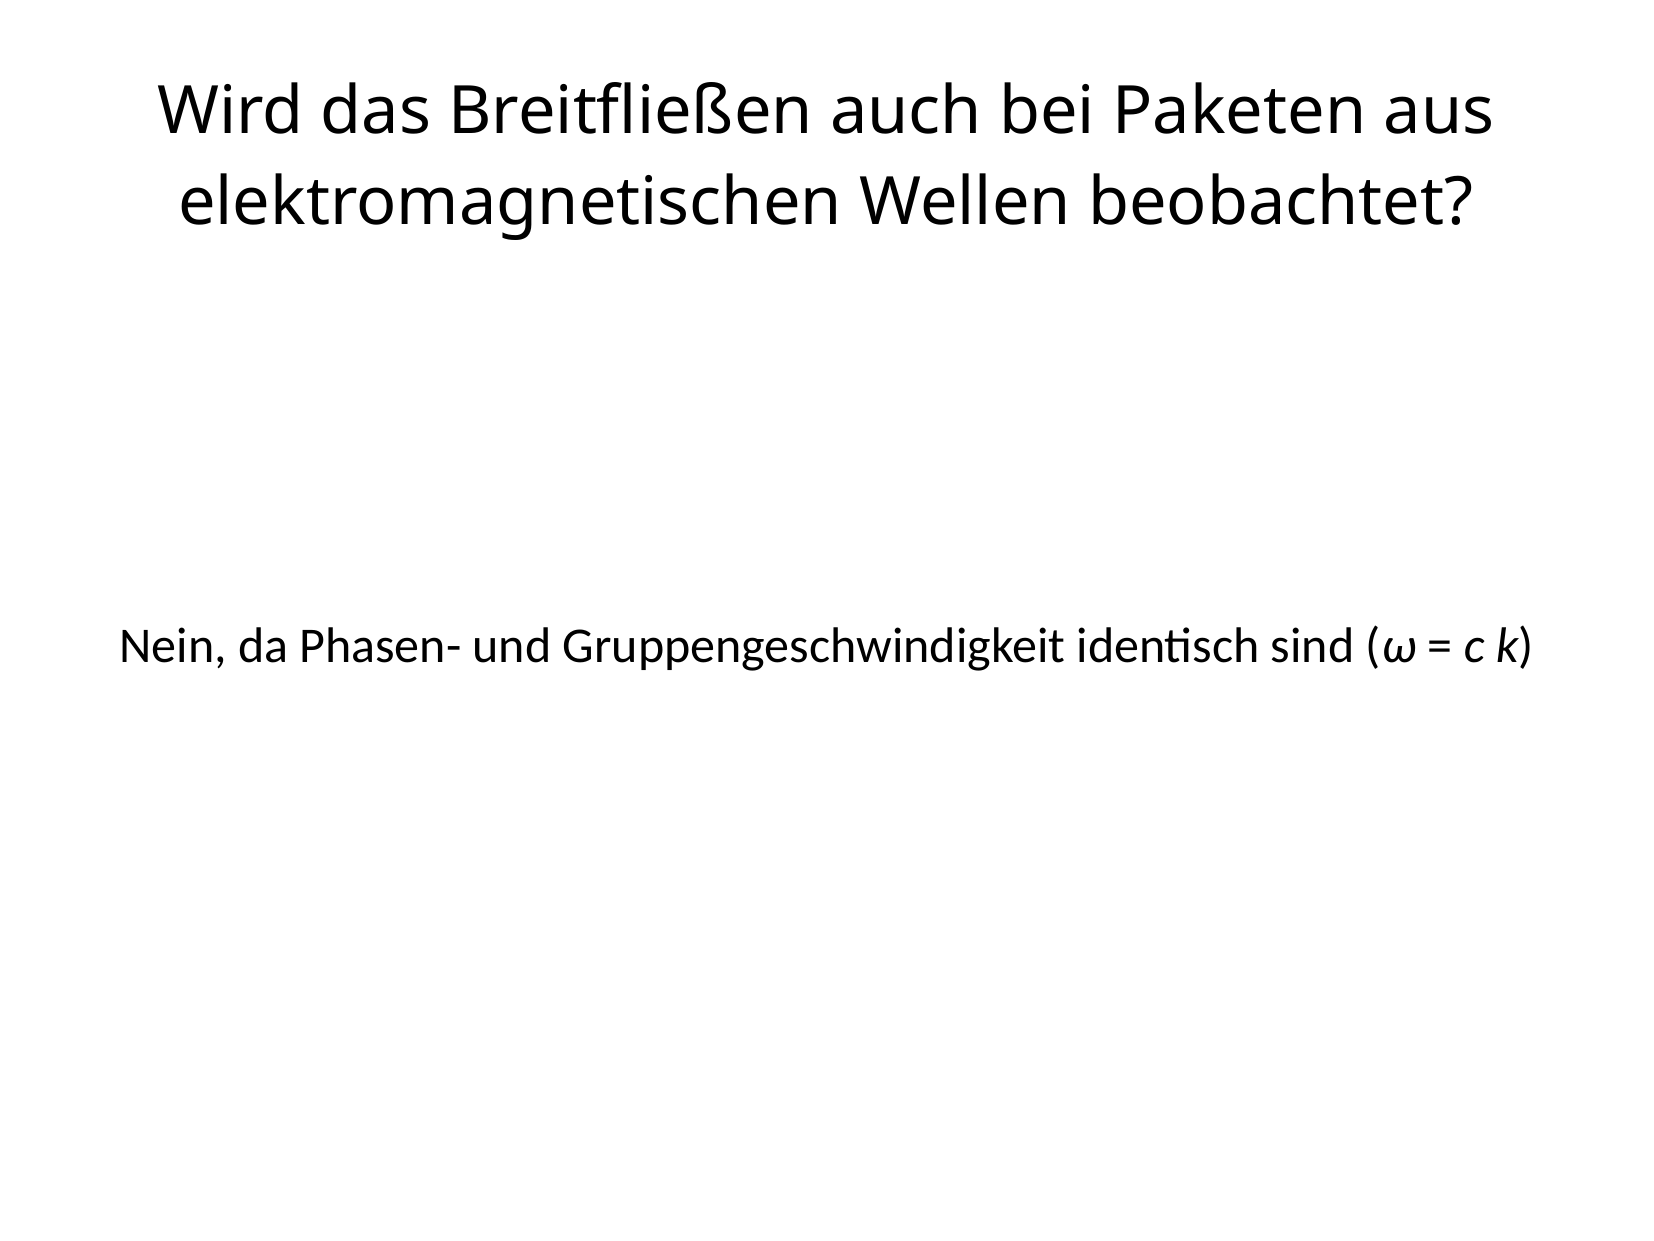

# Wird das Breitfließen auch bei Paketen aus elektromagnetischen Wellen beobachtet?
Nein, da Phasen- und Gruppengeschwindigkeit identisch sind (ω = c k)